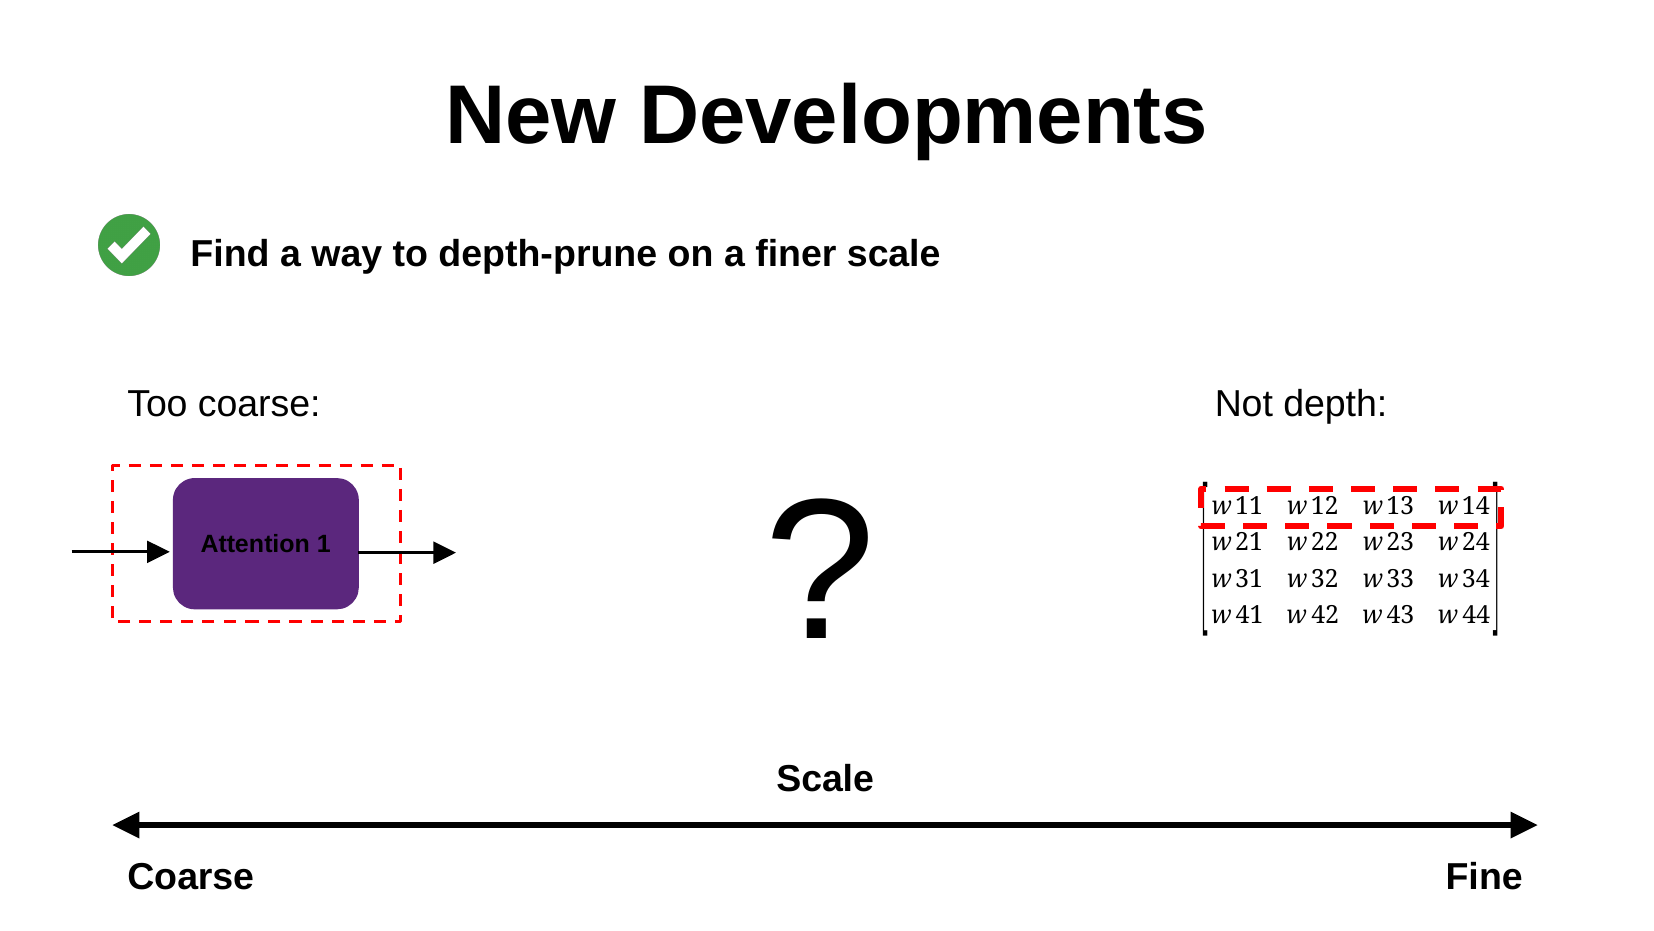

# New Developments
Find a way to depth-prune on a finer scale
Too coarse:
Not depth:
?
Attention 1
Scale
Coarse
Fine